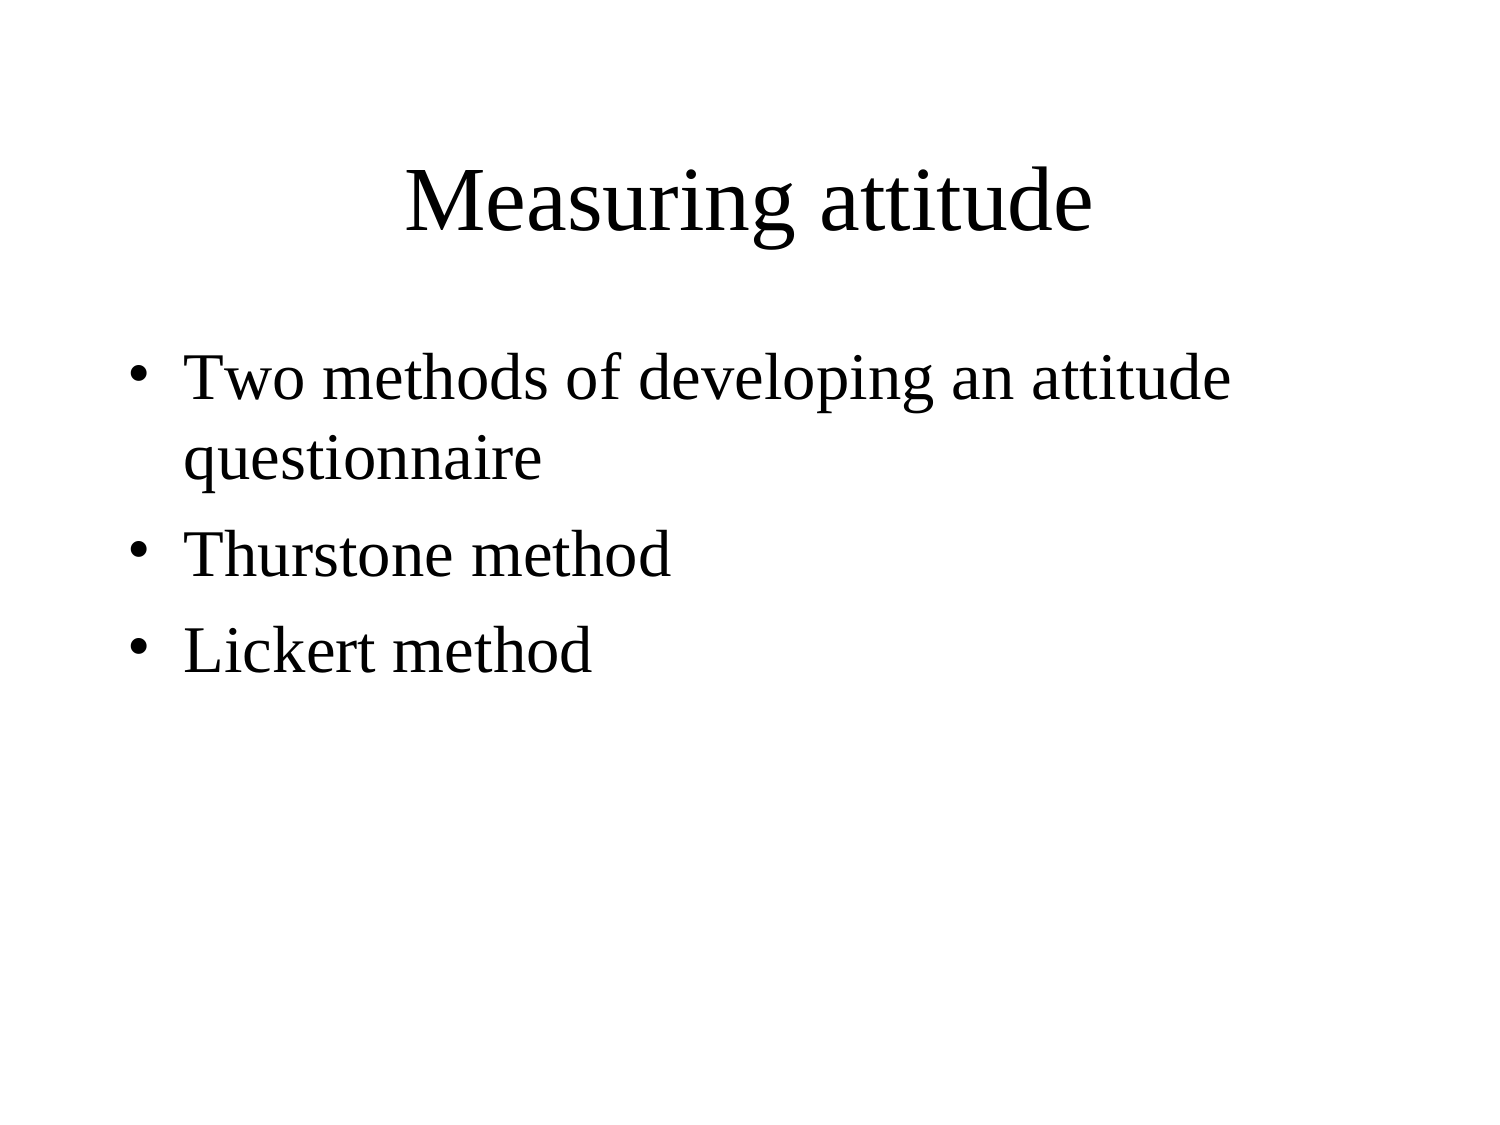

# Measuring attitude
Two methods of developing an attitude questionnaire
Thurstone method
Lickert method